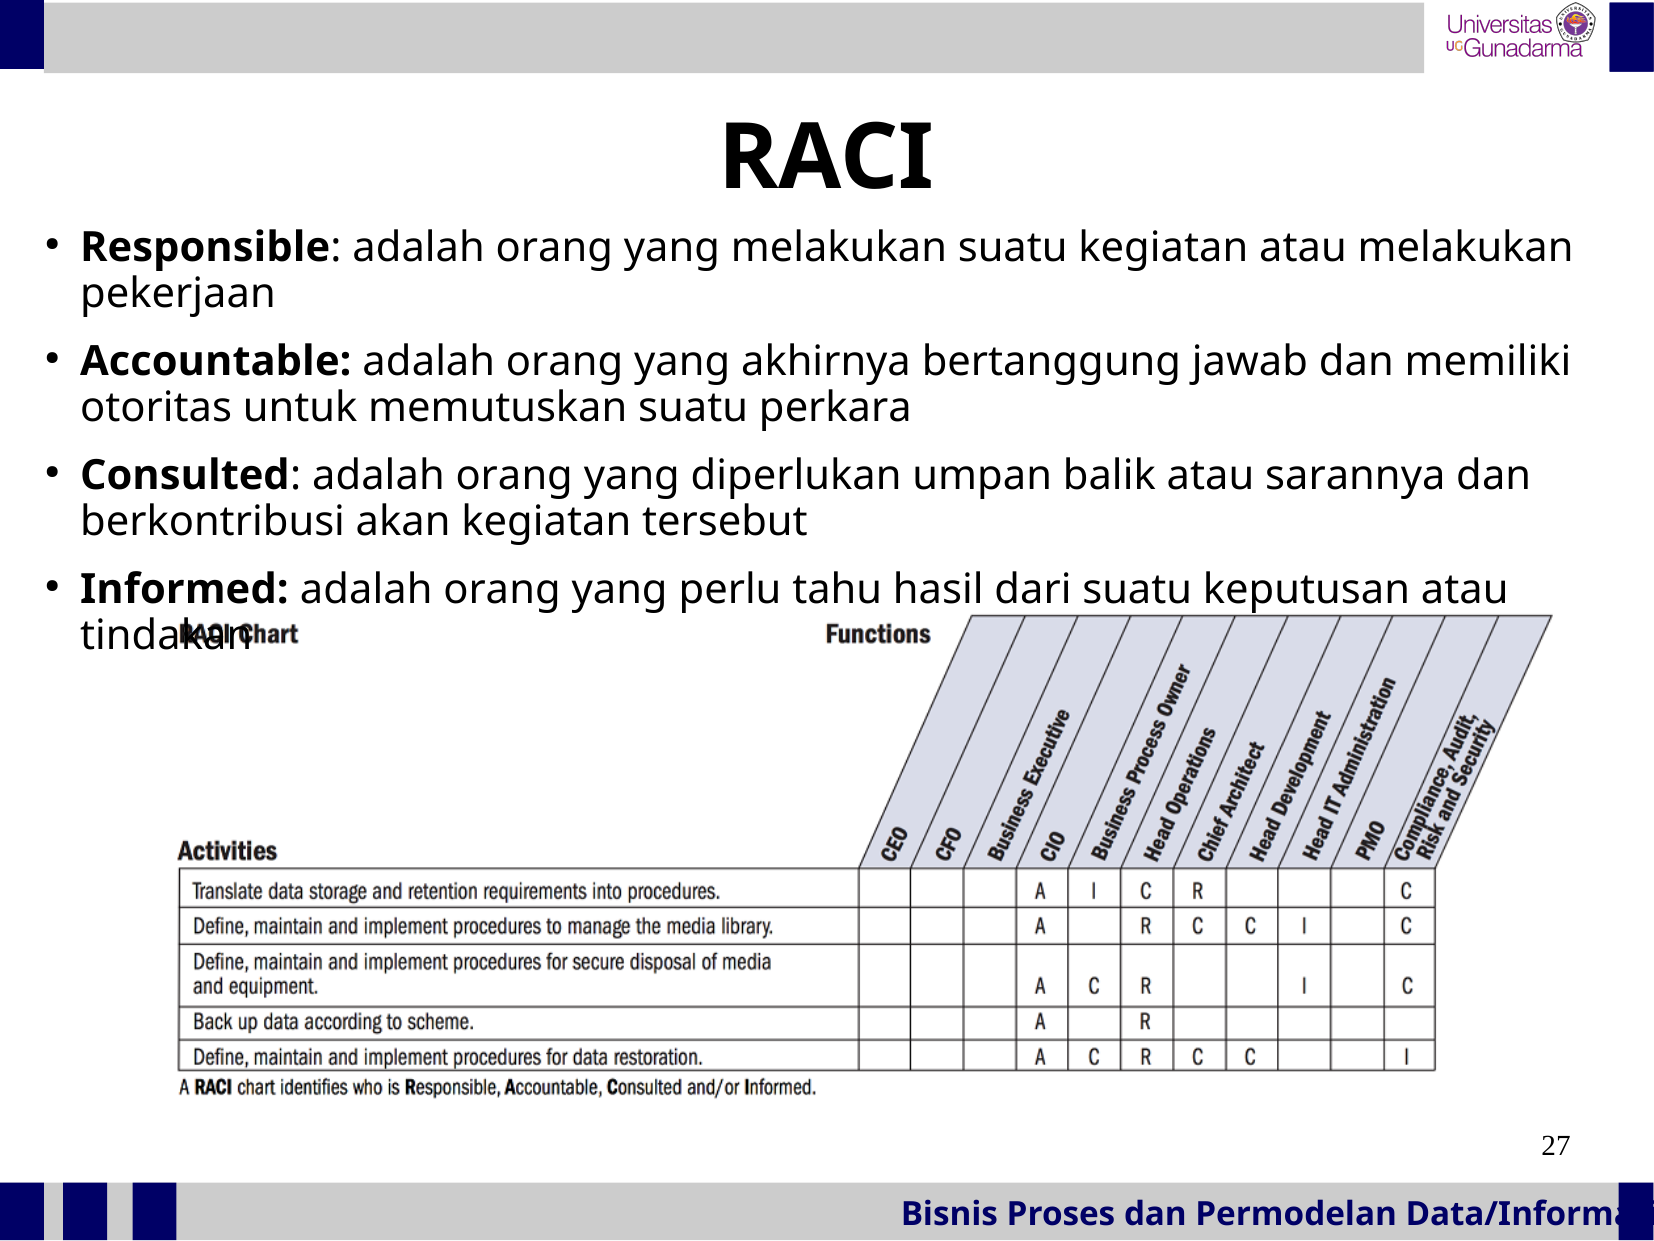

# RACI
Responsible: adalah orang yang melakukan suatu kegiatan atau melakukan pekerjaan
Accountable: adalah orang yang akhirnya bertanggung jawab dan memiliki otoritas untuk memutuskan suatu perkara
Consulted: adalah orang yang diperlukan umpan balik atau sarannya dan berkontribusi akan kegiatan tersebut
Informed: adalah orang yang perlu tahu hasil dari suatu keputusan atau tindakan
27